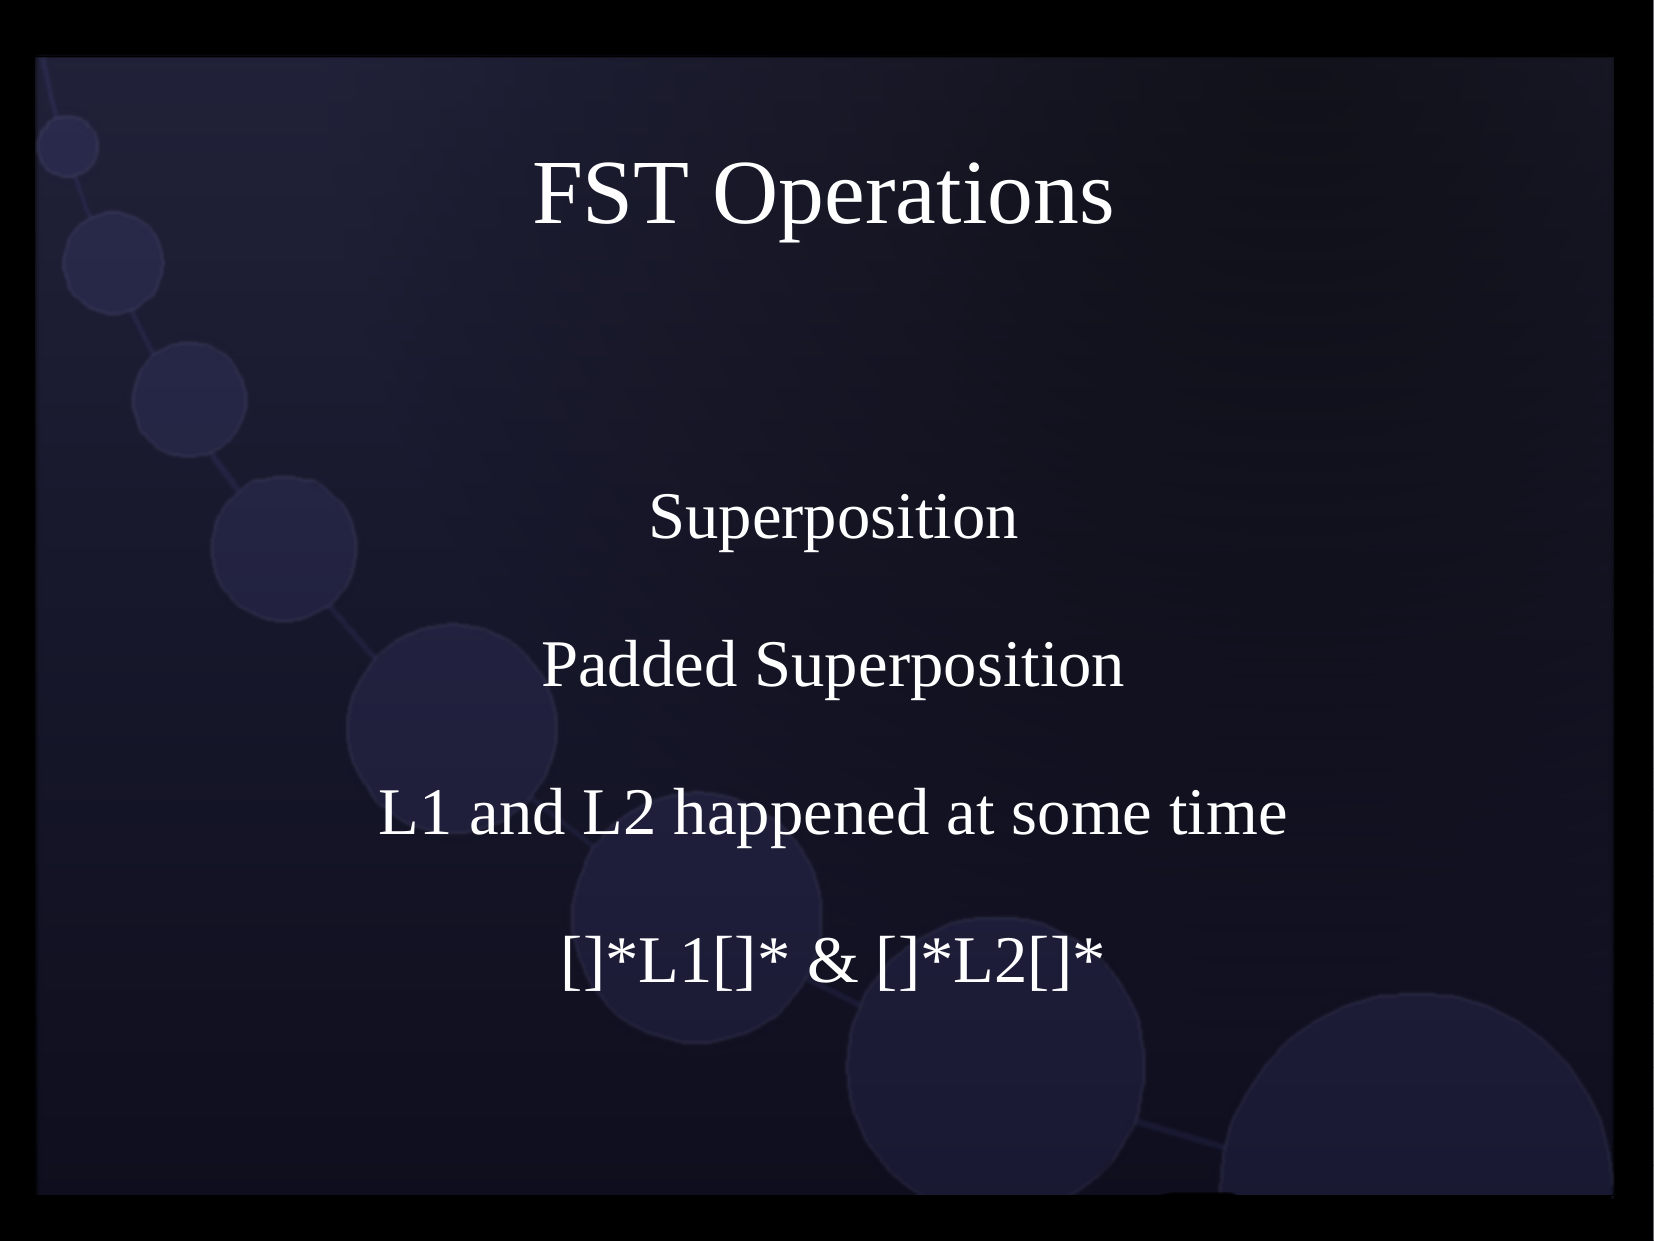

# FST Operations
Superposition
Padded Superposition
L1 and L2 happened at some time
[]*L1[]* & []*L2[]*